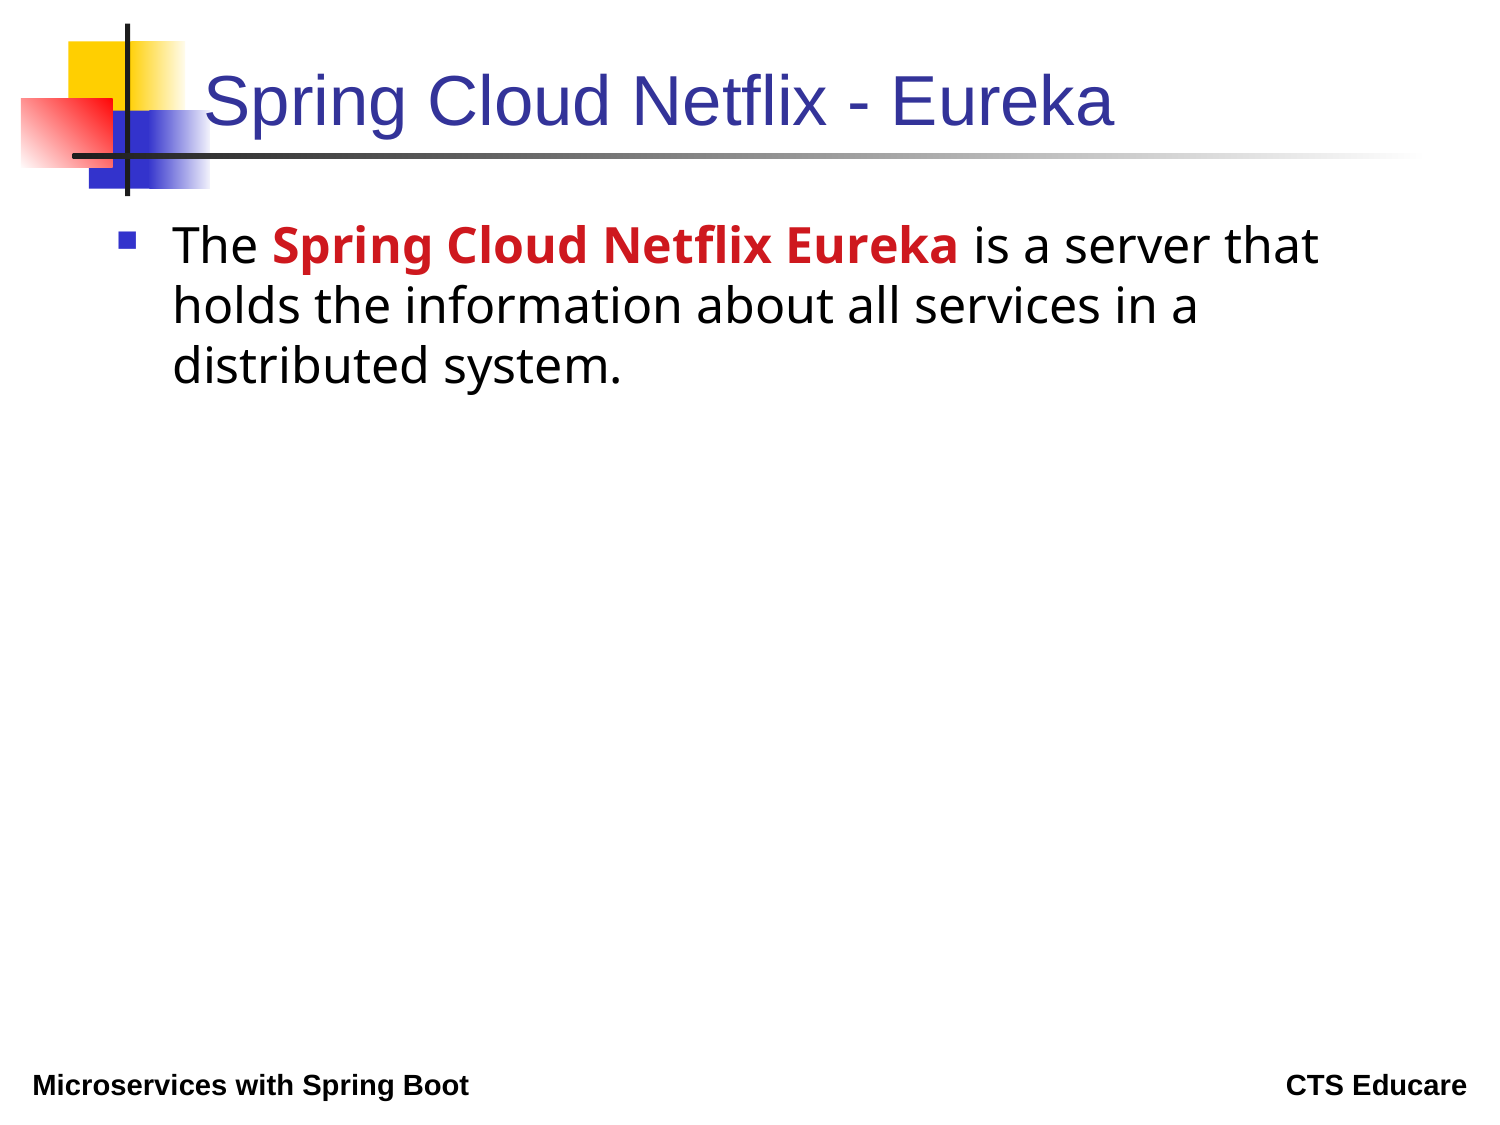

# Spring Cloud Netflix - Eureka
The Spring Cloud Netflix Eureka is a server that holds the information about all services in a distributed system.